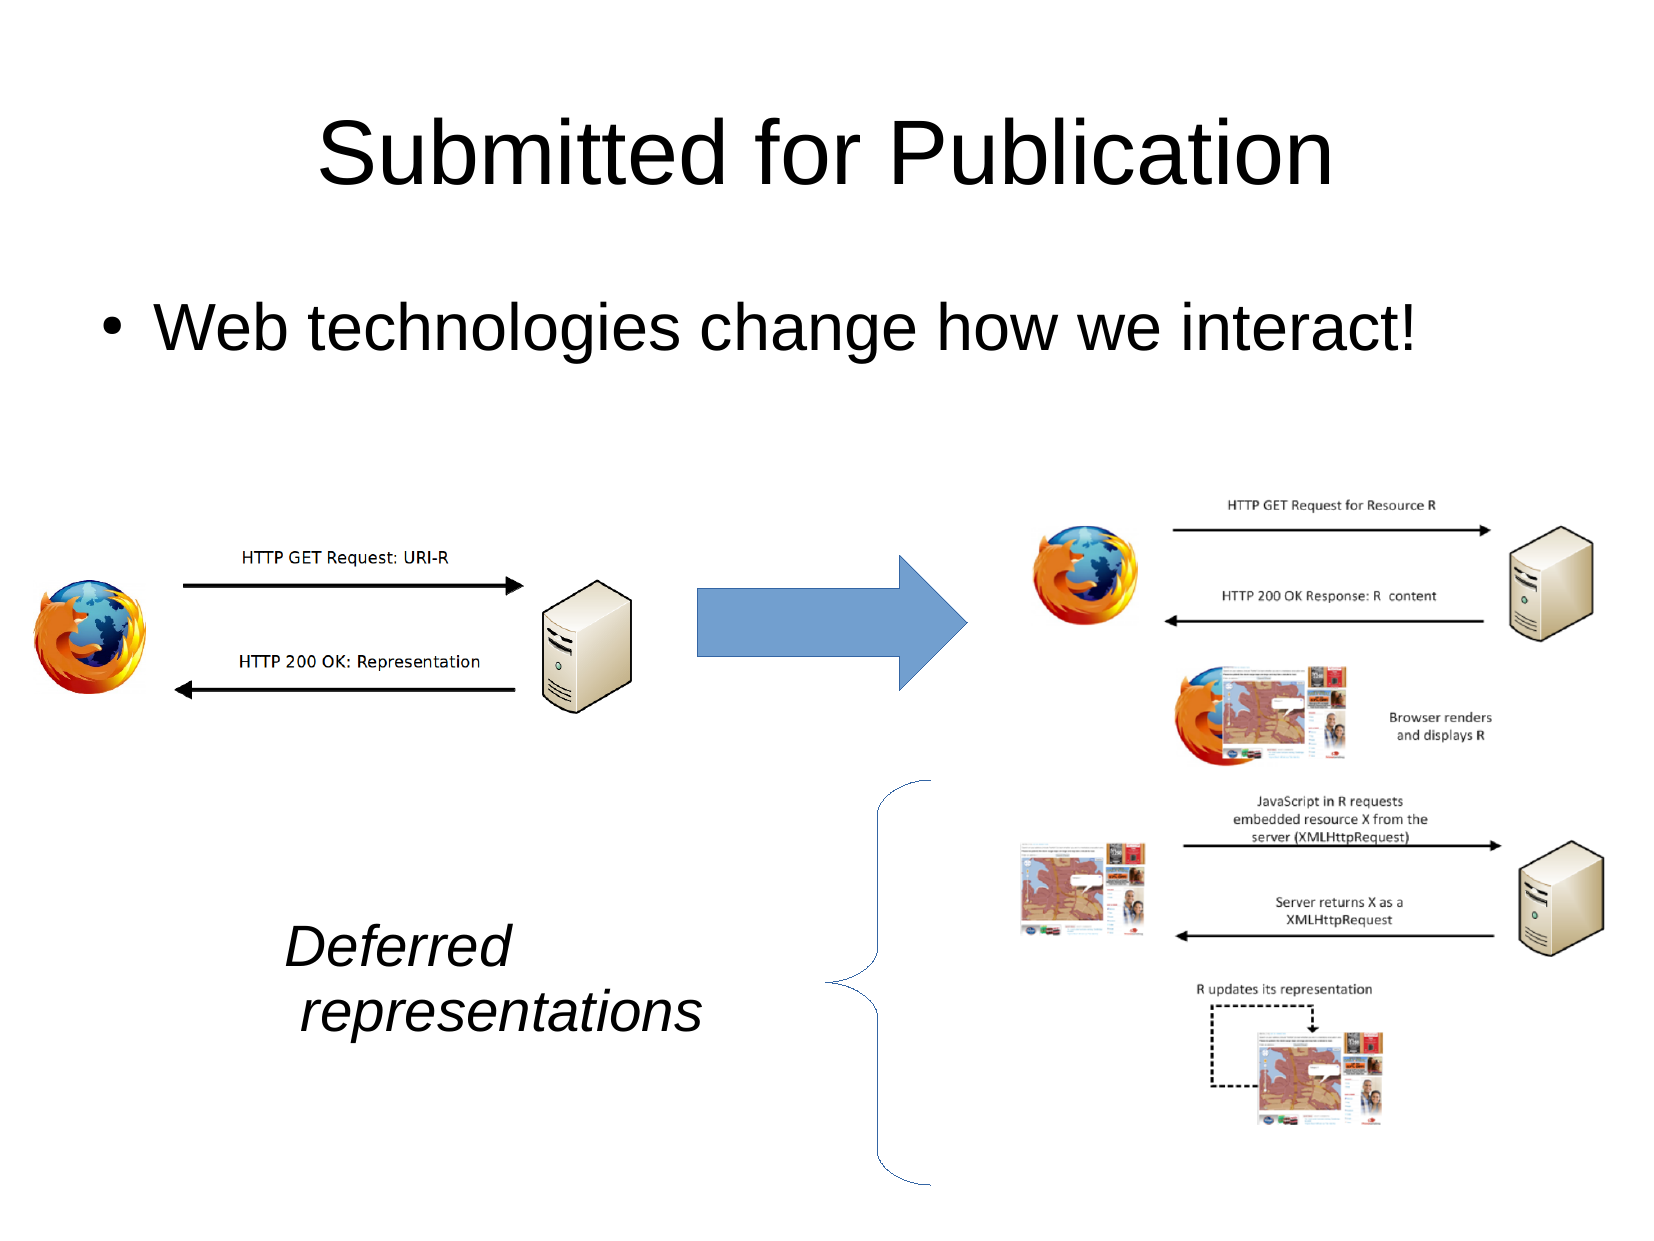

# Submitted for Publication
Web technologies change how we interact!
Deferred
 representations